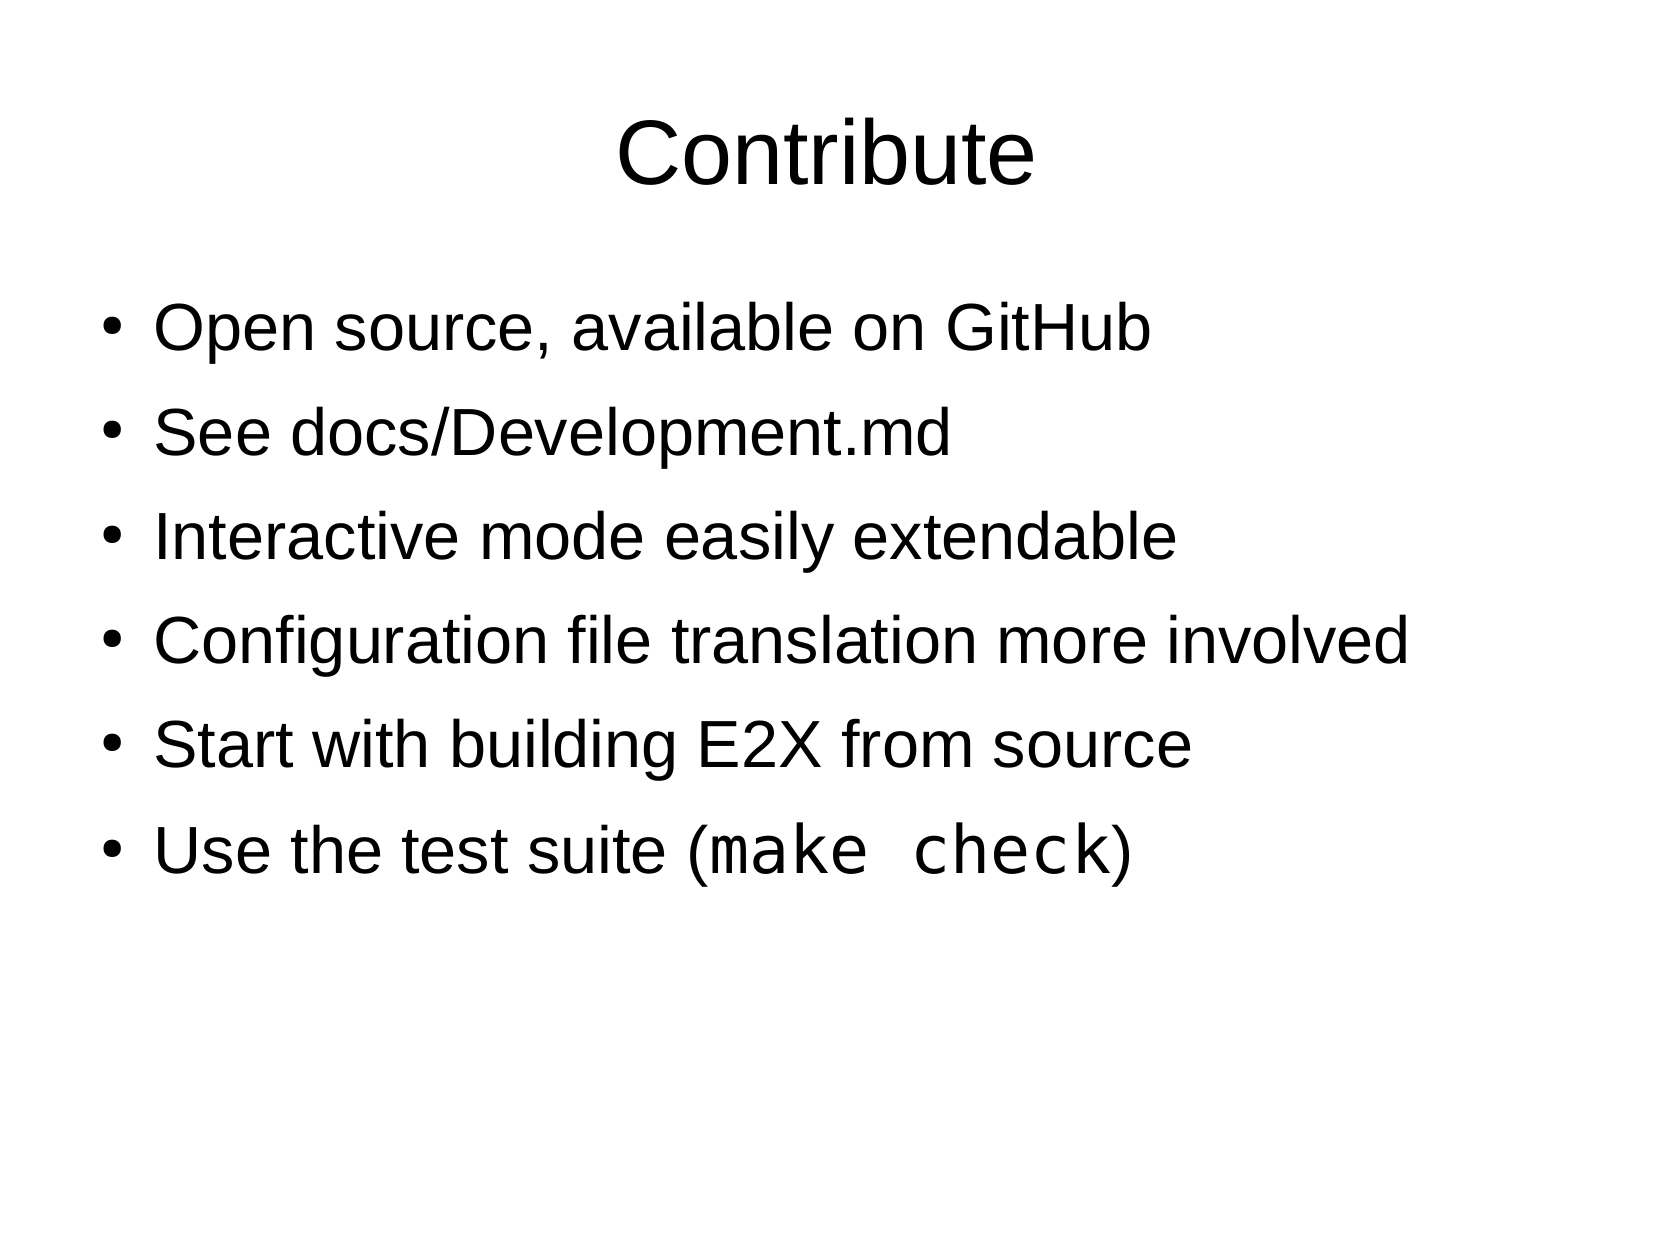

# Contribute
Open source, available on GitHub
See docs/Development.md
Interactive mode easily extendable
Configuration file translation more involved
Start with building E2X from source
Use the test suite (make check)